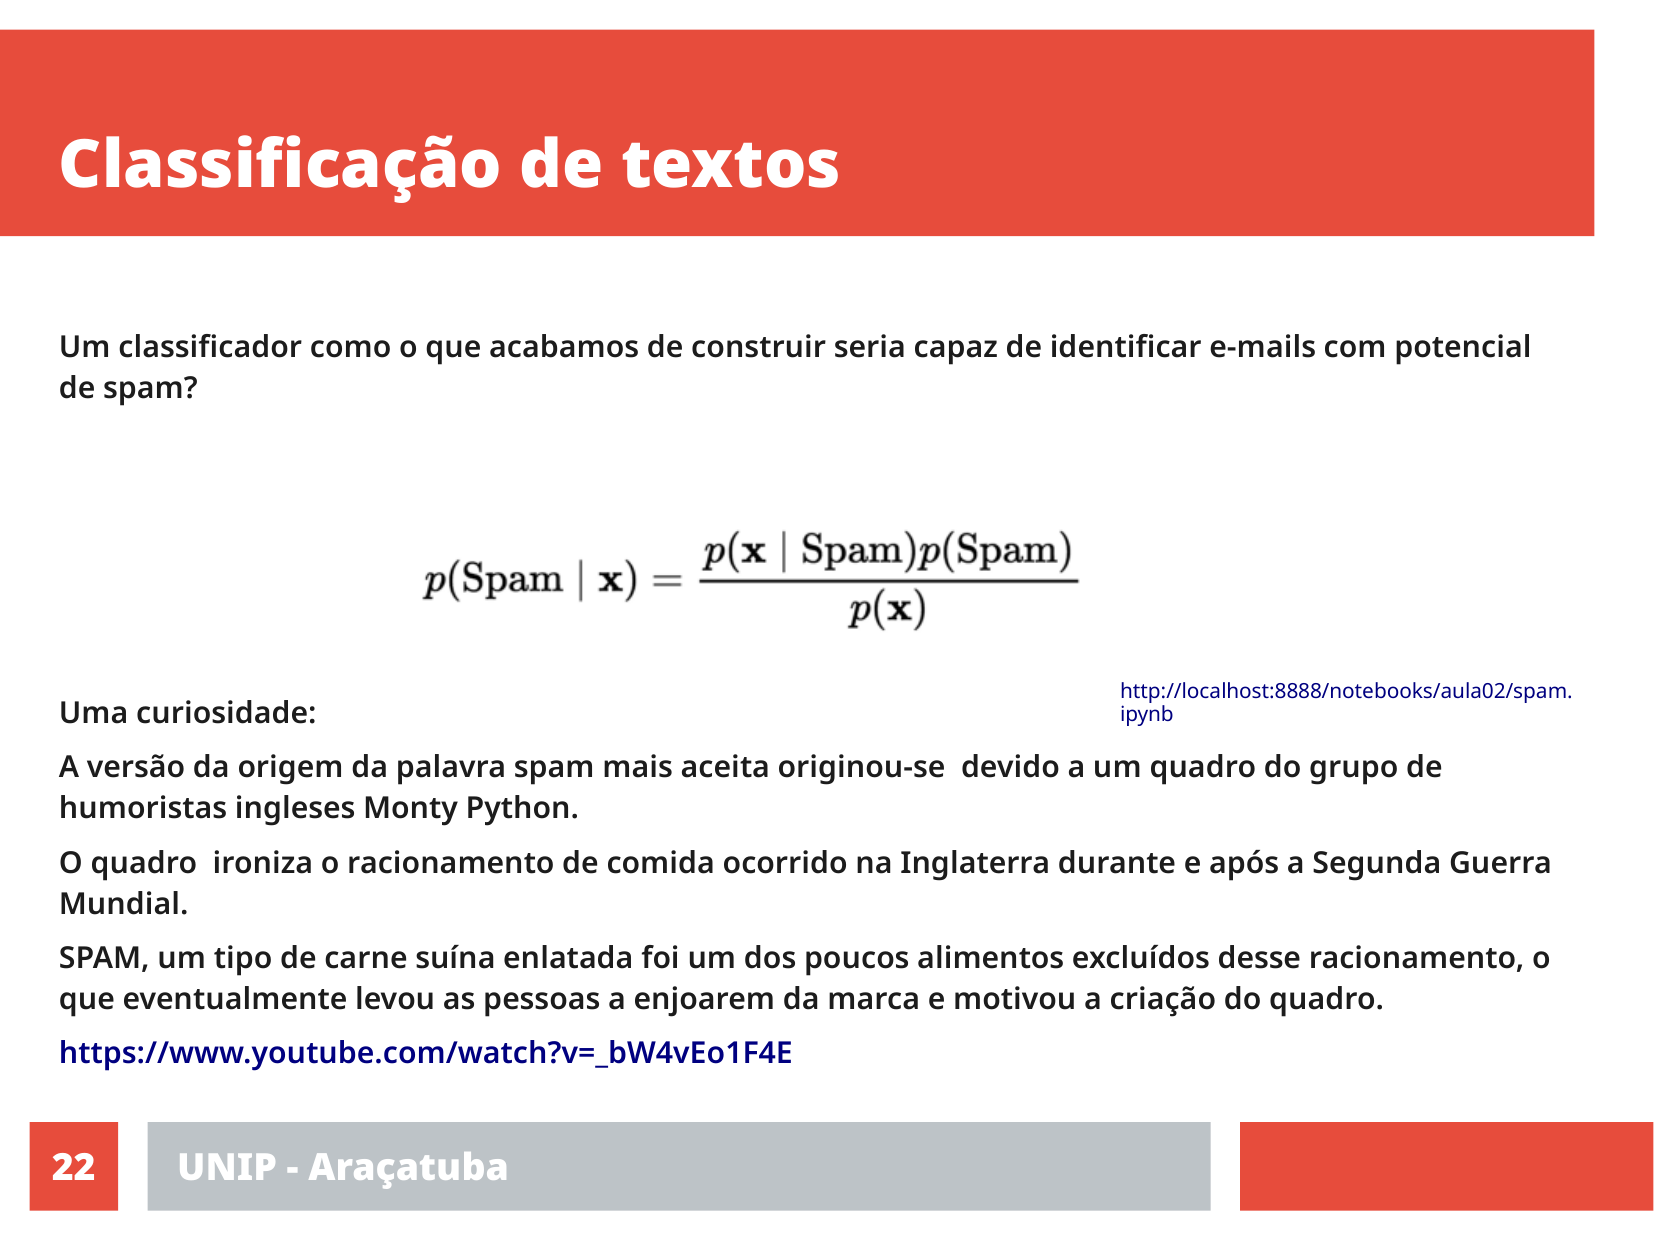

# Classificação de textos
Um classificador como o que acabamos de construir seria capaz de identificar e-mails com potencial de spam?
Uma curiosidade:
A versão da origem da palavra spam mais aceita originou-se devido a um quadro do grupo de humoristas ingleses Monty Python.
O quadro ironiza o racionamento de comida ocorrido na Inglaterra durante e após a Segunda Guerra Mundial.
SPAM, um tipo de carne suína enlatada foi um dos poucos alimentos excluídos desse racionamento, o que eventualmente levou as pessoas a enjoarem da marca e motivou a criação do quadro.
https://www.youtube.com/watch?v=_bW4vEo1F4E
http://localhost:8888/notebooks/aula02/spam.ipynb
22
UNIP - Araçatuba